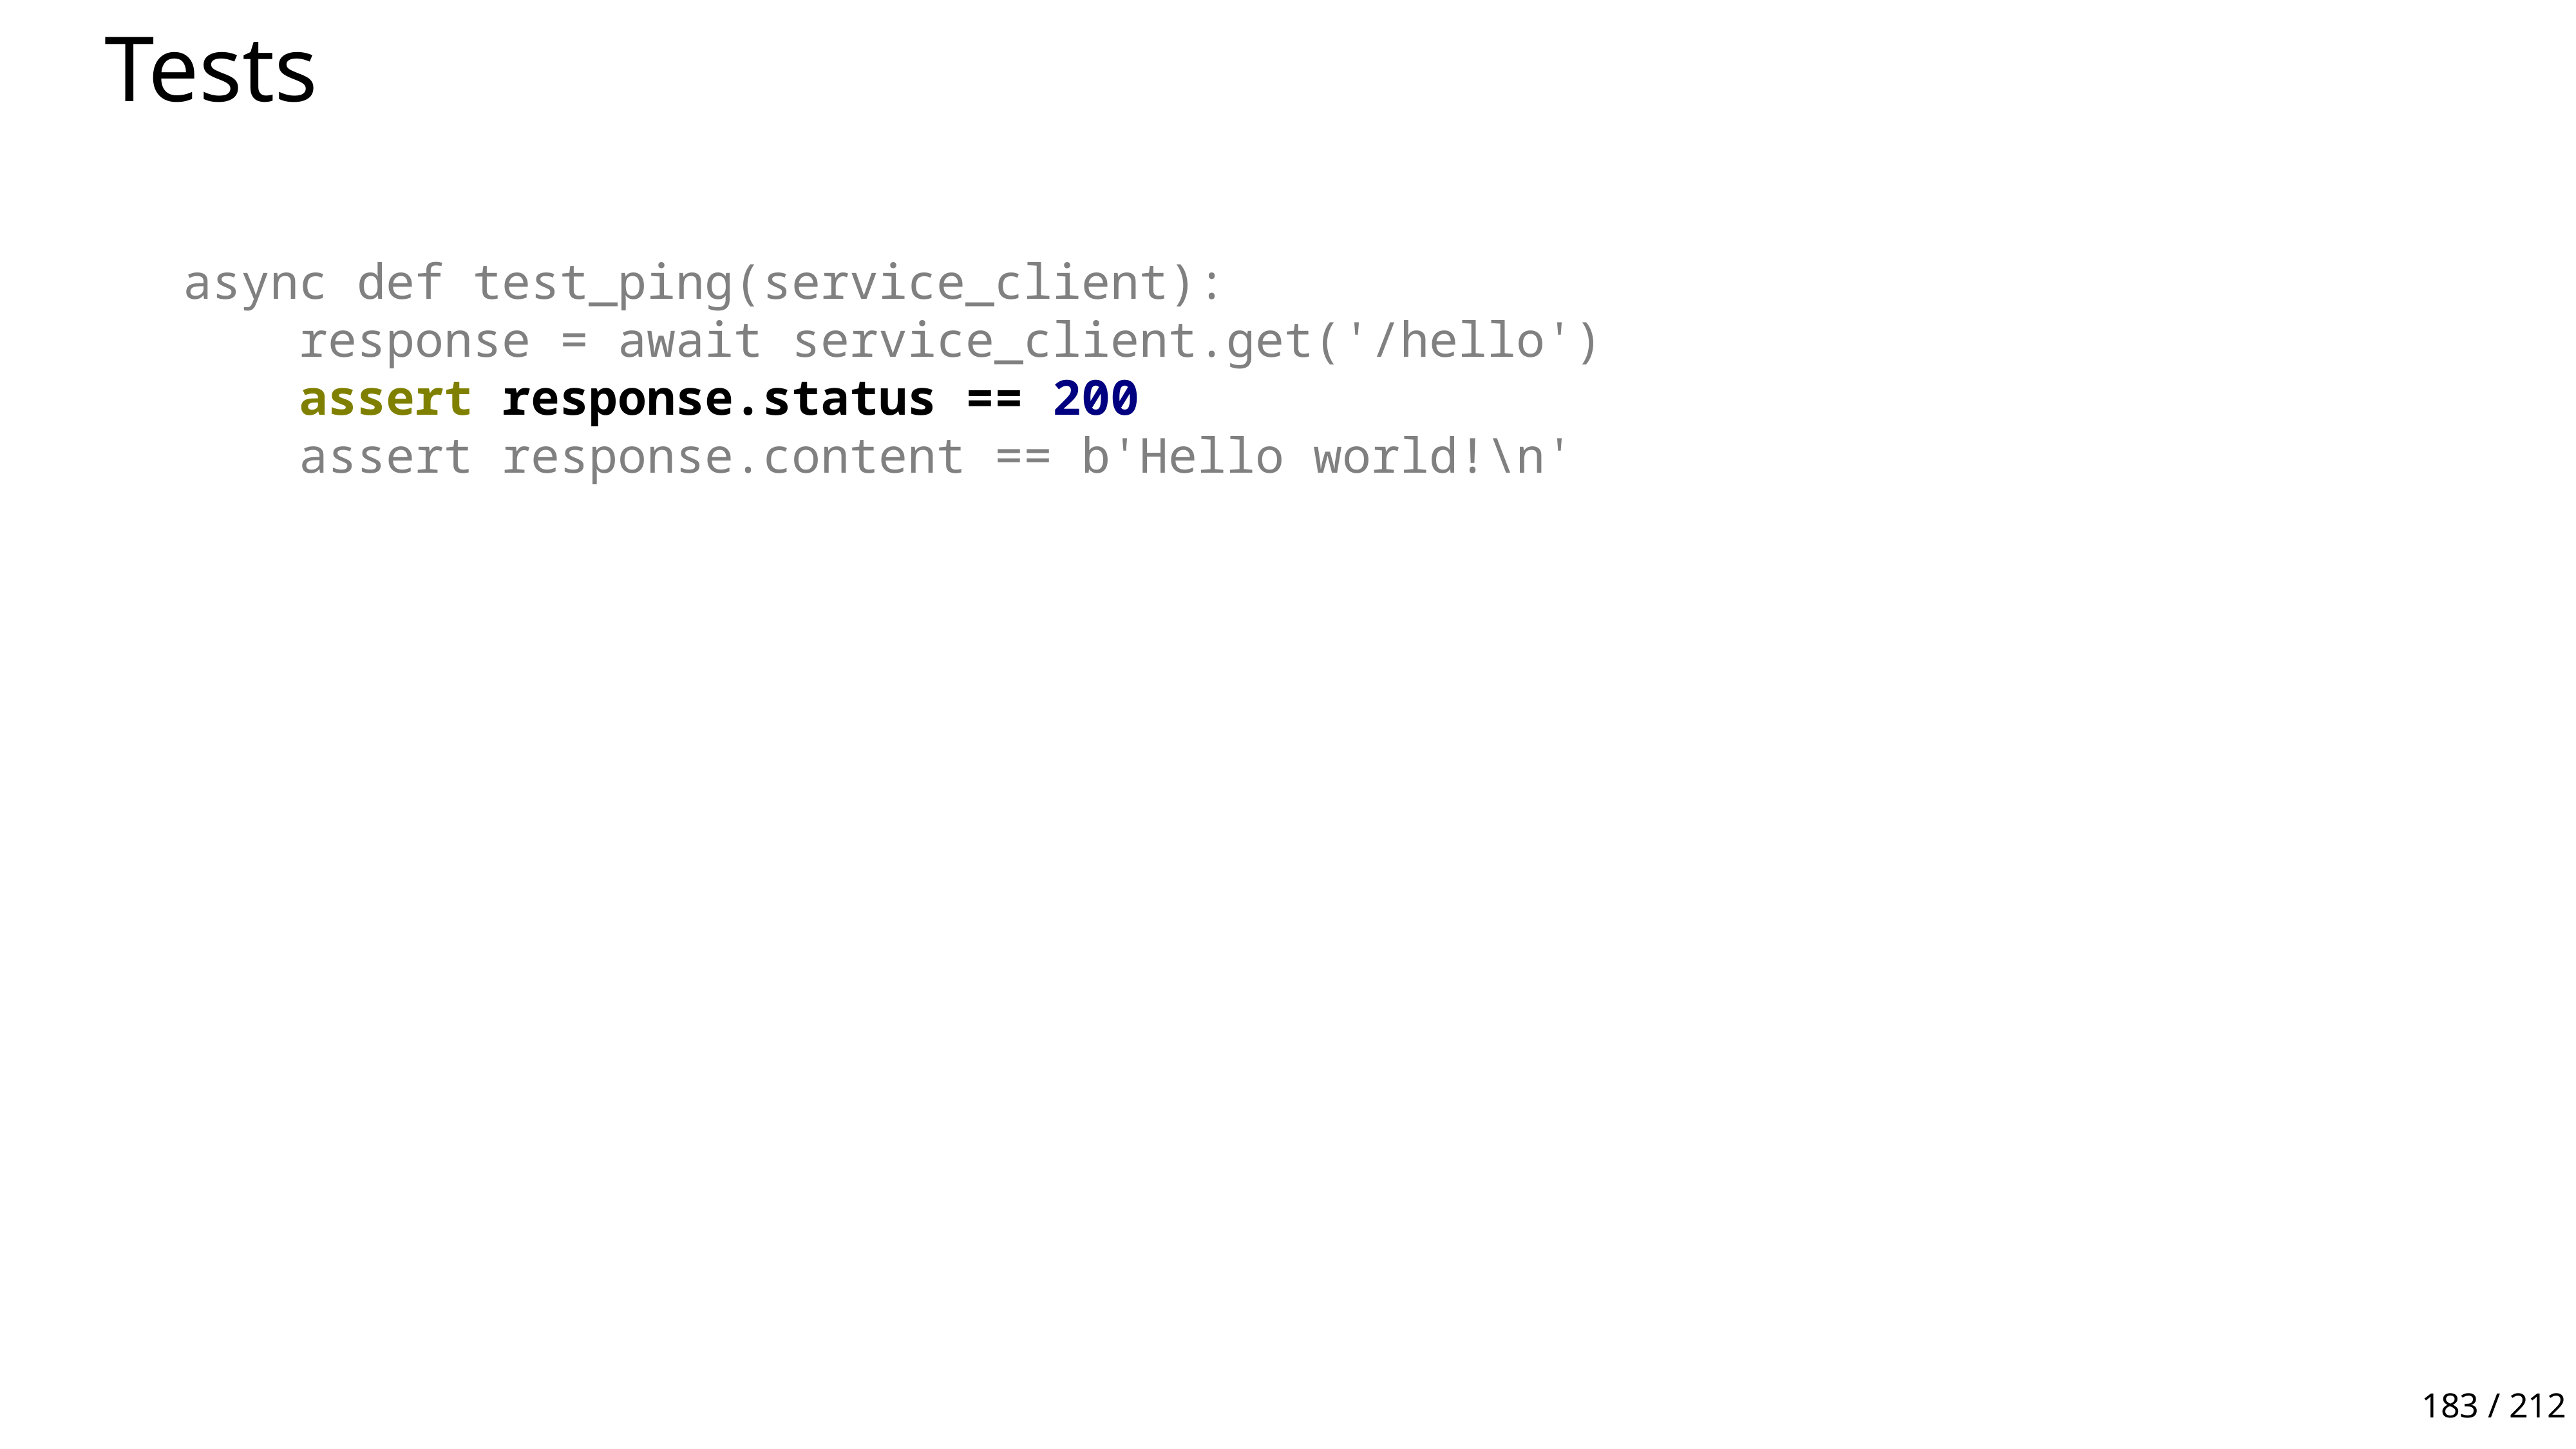

Tests
async def test_ping(service_client):
 response = await service_client.get('/hello')
 assert response.status == 200
 assert response.content == b'Hello world!\n'